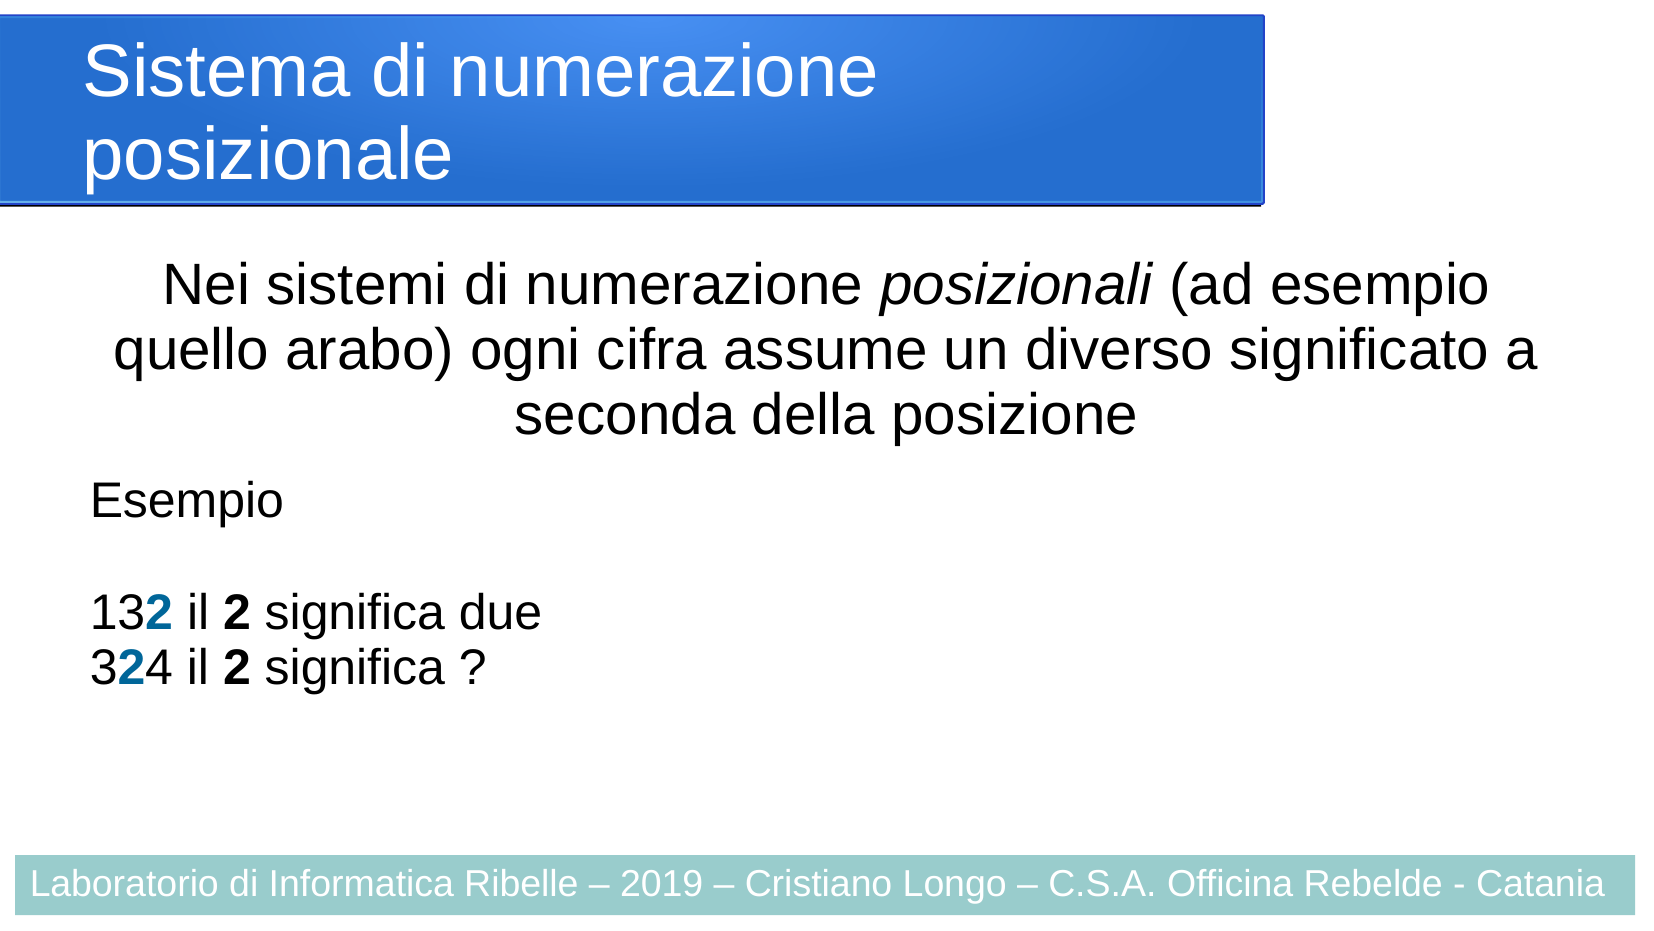

# Sistema di numerazione posizionale
Nei sistemi di numerazione posizionali (ad esempio quello arabo) ogni cifra assume un diverso significato a seconda della posizione
Esempio
132 il 2 significa due
324 il 2 significa ?
Laboratorio di Informatica Ribelle – 2019 – Cristiano Longo – C.S.A. Officina Rebelde - Catania